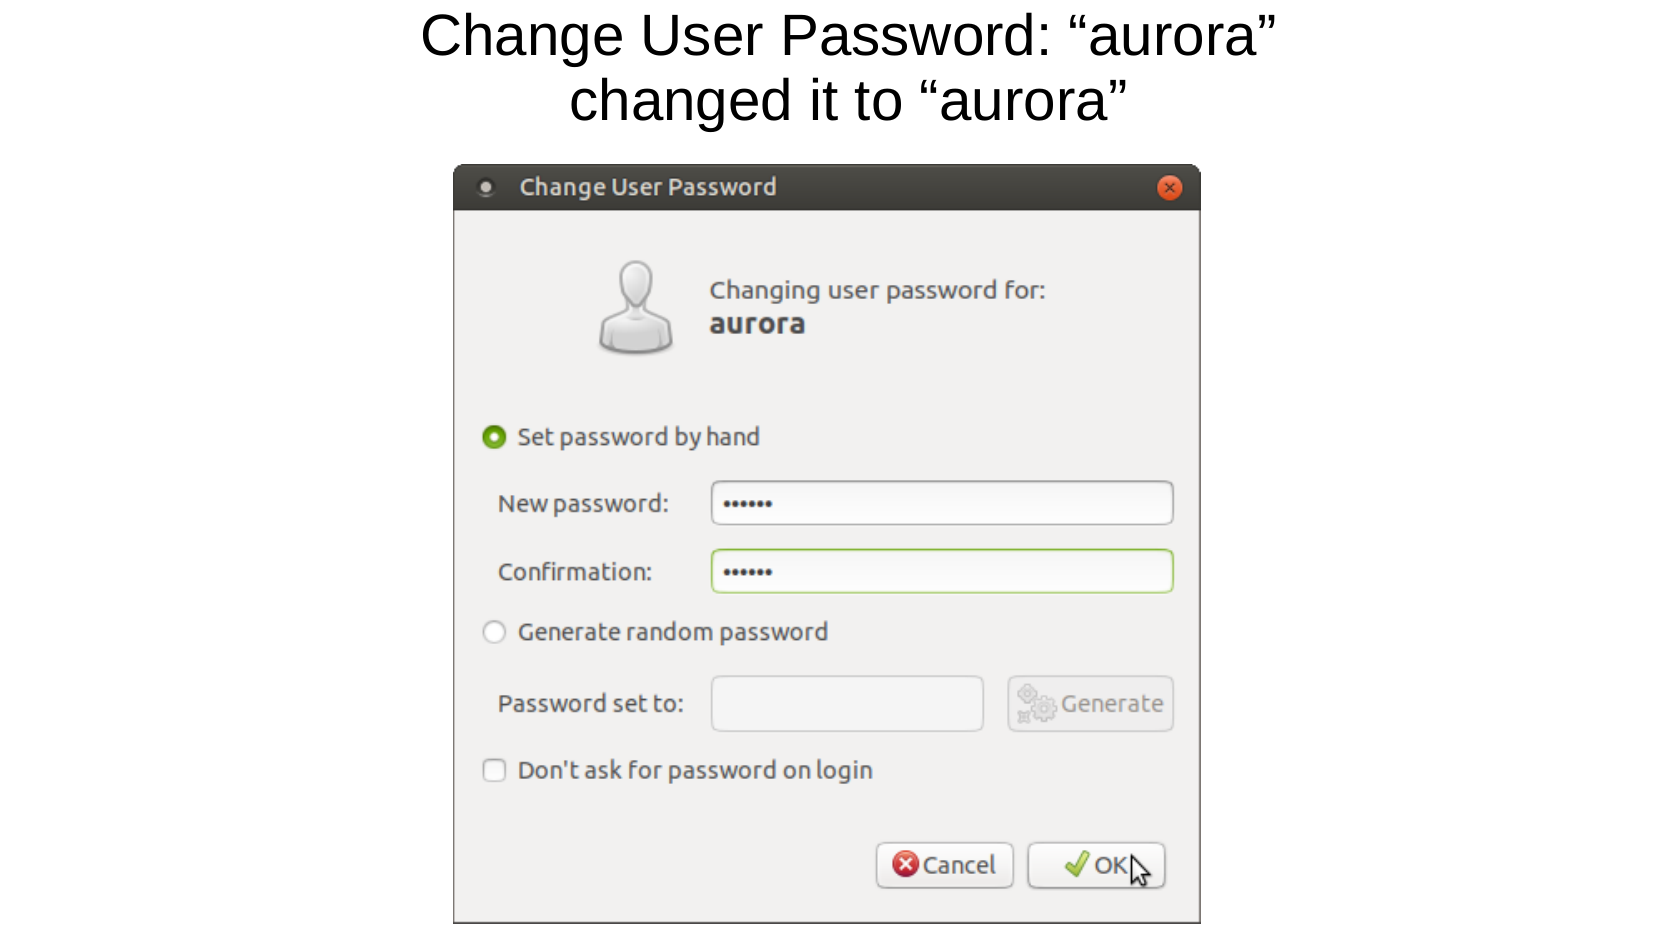

# Change User Password: “aurora” changed it to “aurora”